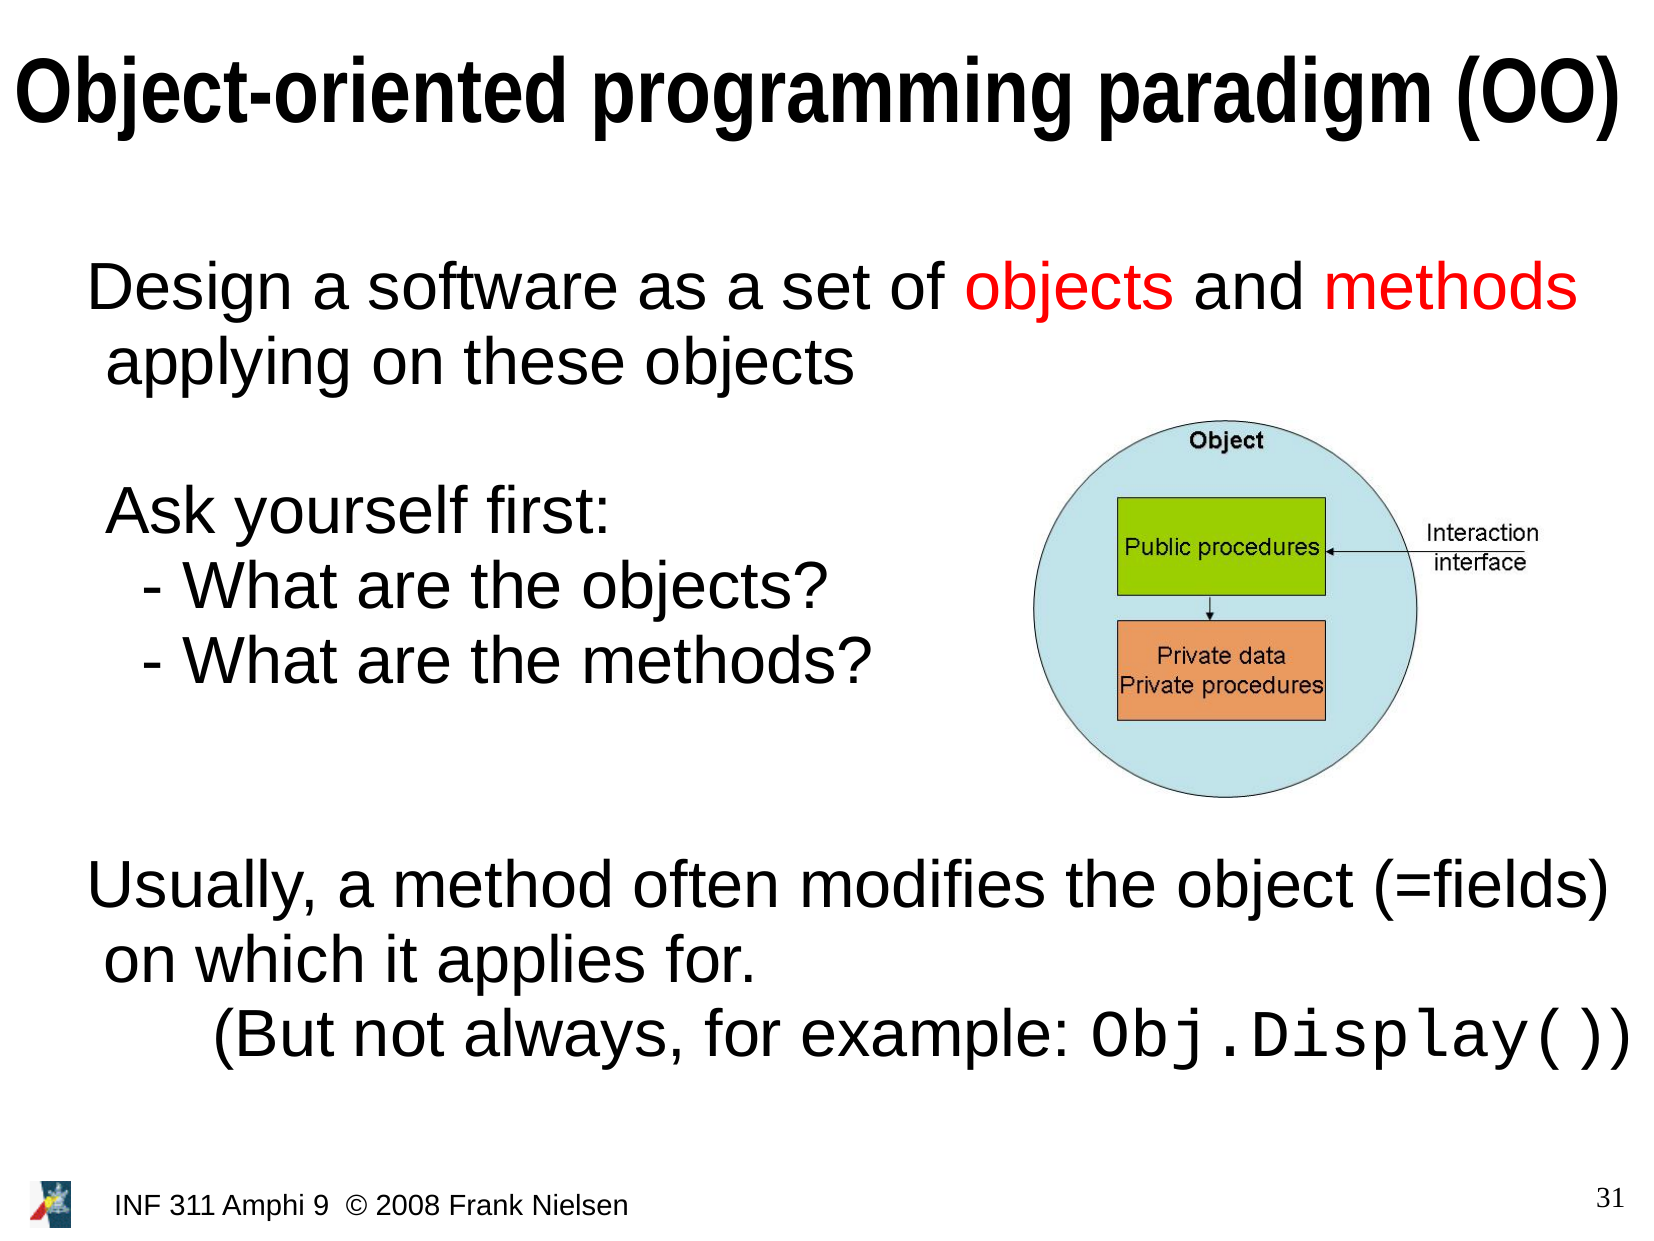

Object-oriented programming paradigm (OO)
 Design a software as a set of objects and methods
 applying on these objects
 Ask yourself first:
	- What are the objects?
	- What are the methods?
 Usually, a method often modifies the object (=fields)
on which it applies for.
	(But not always, for example: Obj.Display())